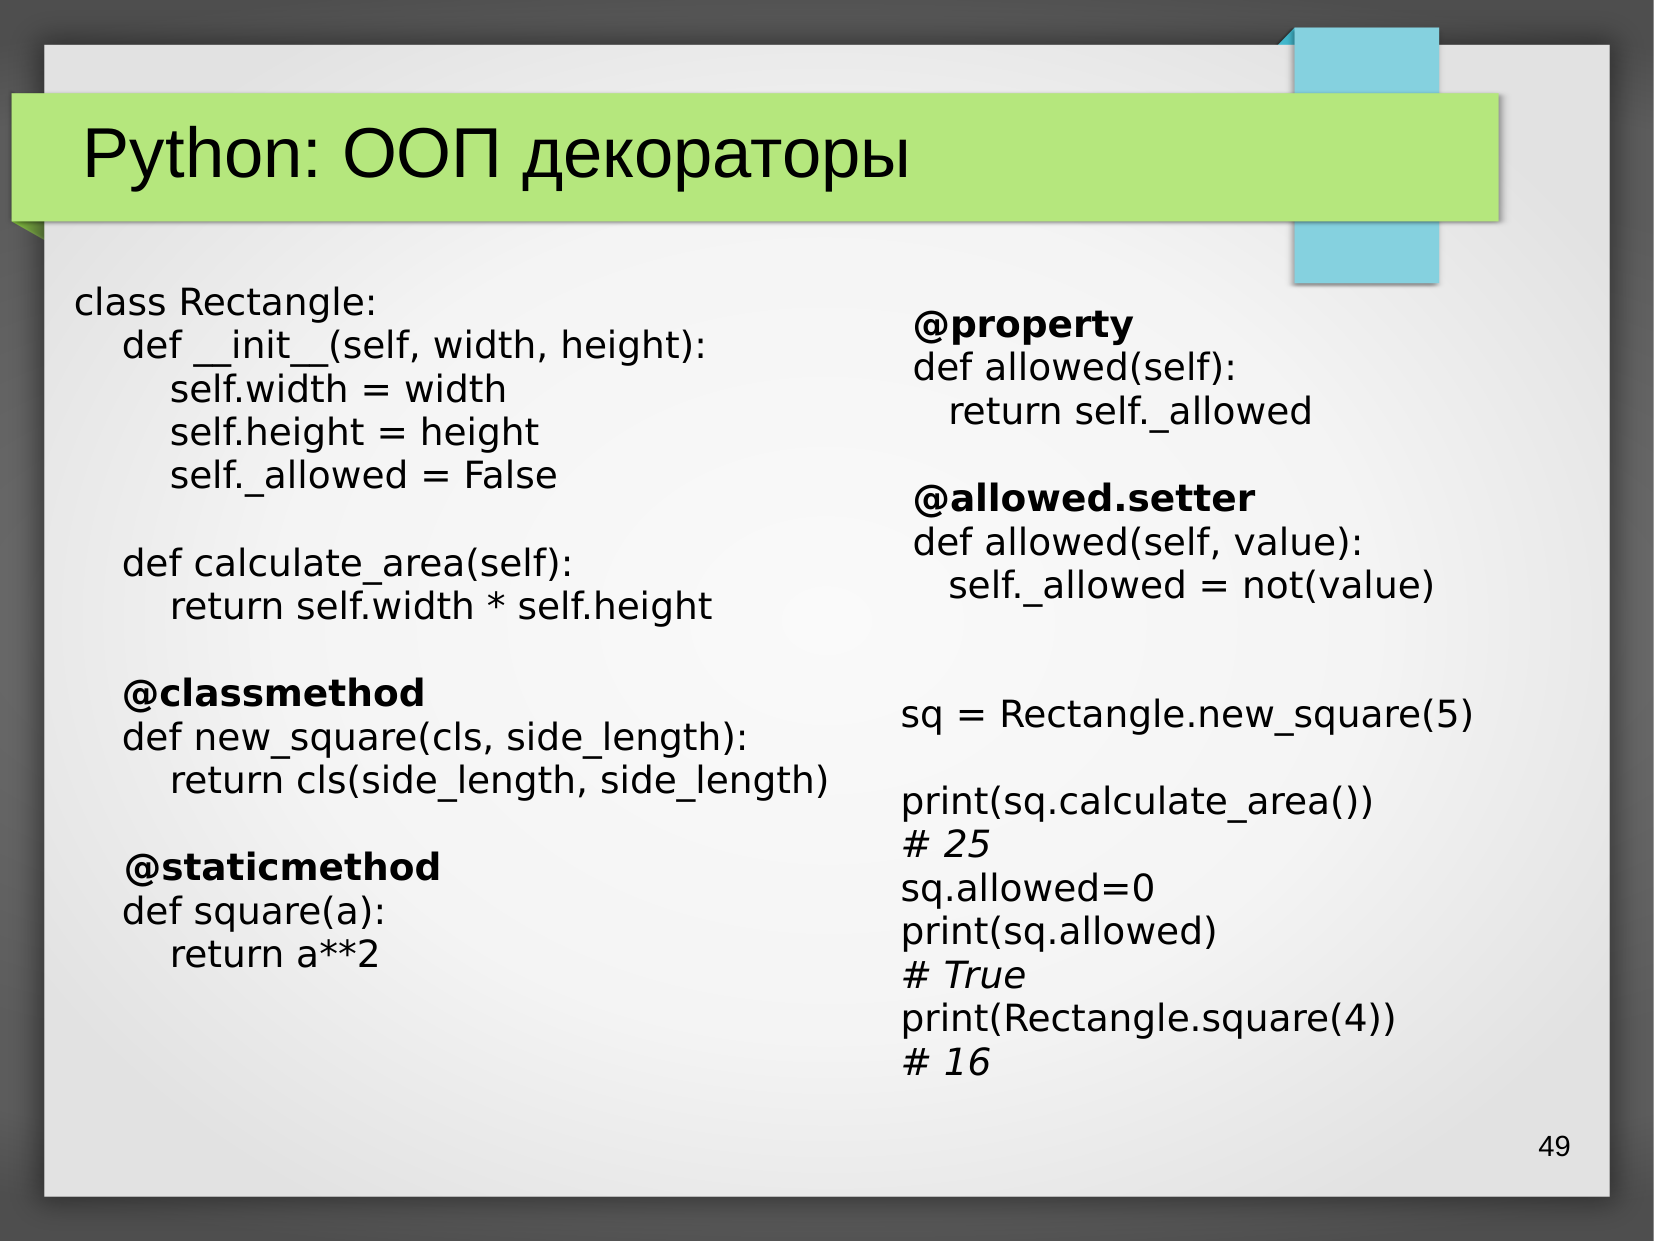

# Python: ООП декораторы
class Rectangle:
 def __init__(self, width, height):
 self.width = width
 self.height = height
 self._allowed = False
 def calculate_area(self):
 return self.width * self.height
 @classmethod
 def new_square(cls, side_length):
 return cls(side_length, side_length)
 @staticmethod
 def square(a):
 return a**2
@property
def allowed(self):
 return self._allowed
@allowed.setter
def allowed(self, value):
 self._allowed = not(value)
sq = Rectangle.new_square(5)
print(sq.calculate_area())
# 25
sq.allowed=0
print(sq.allowed)
# True
print(Rectangle.square(4))
# 16
49